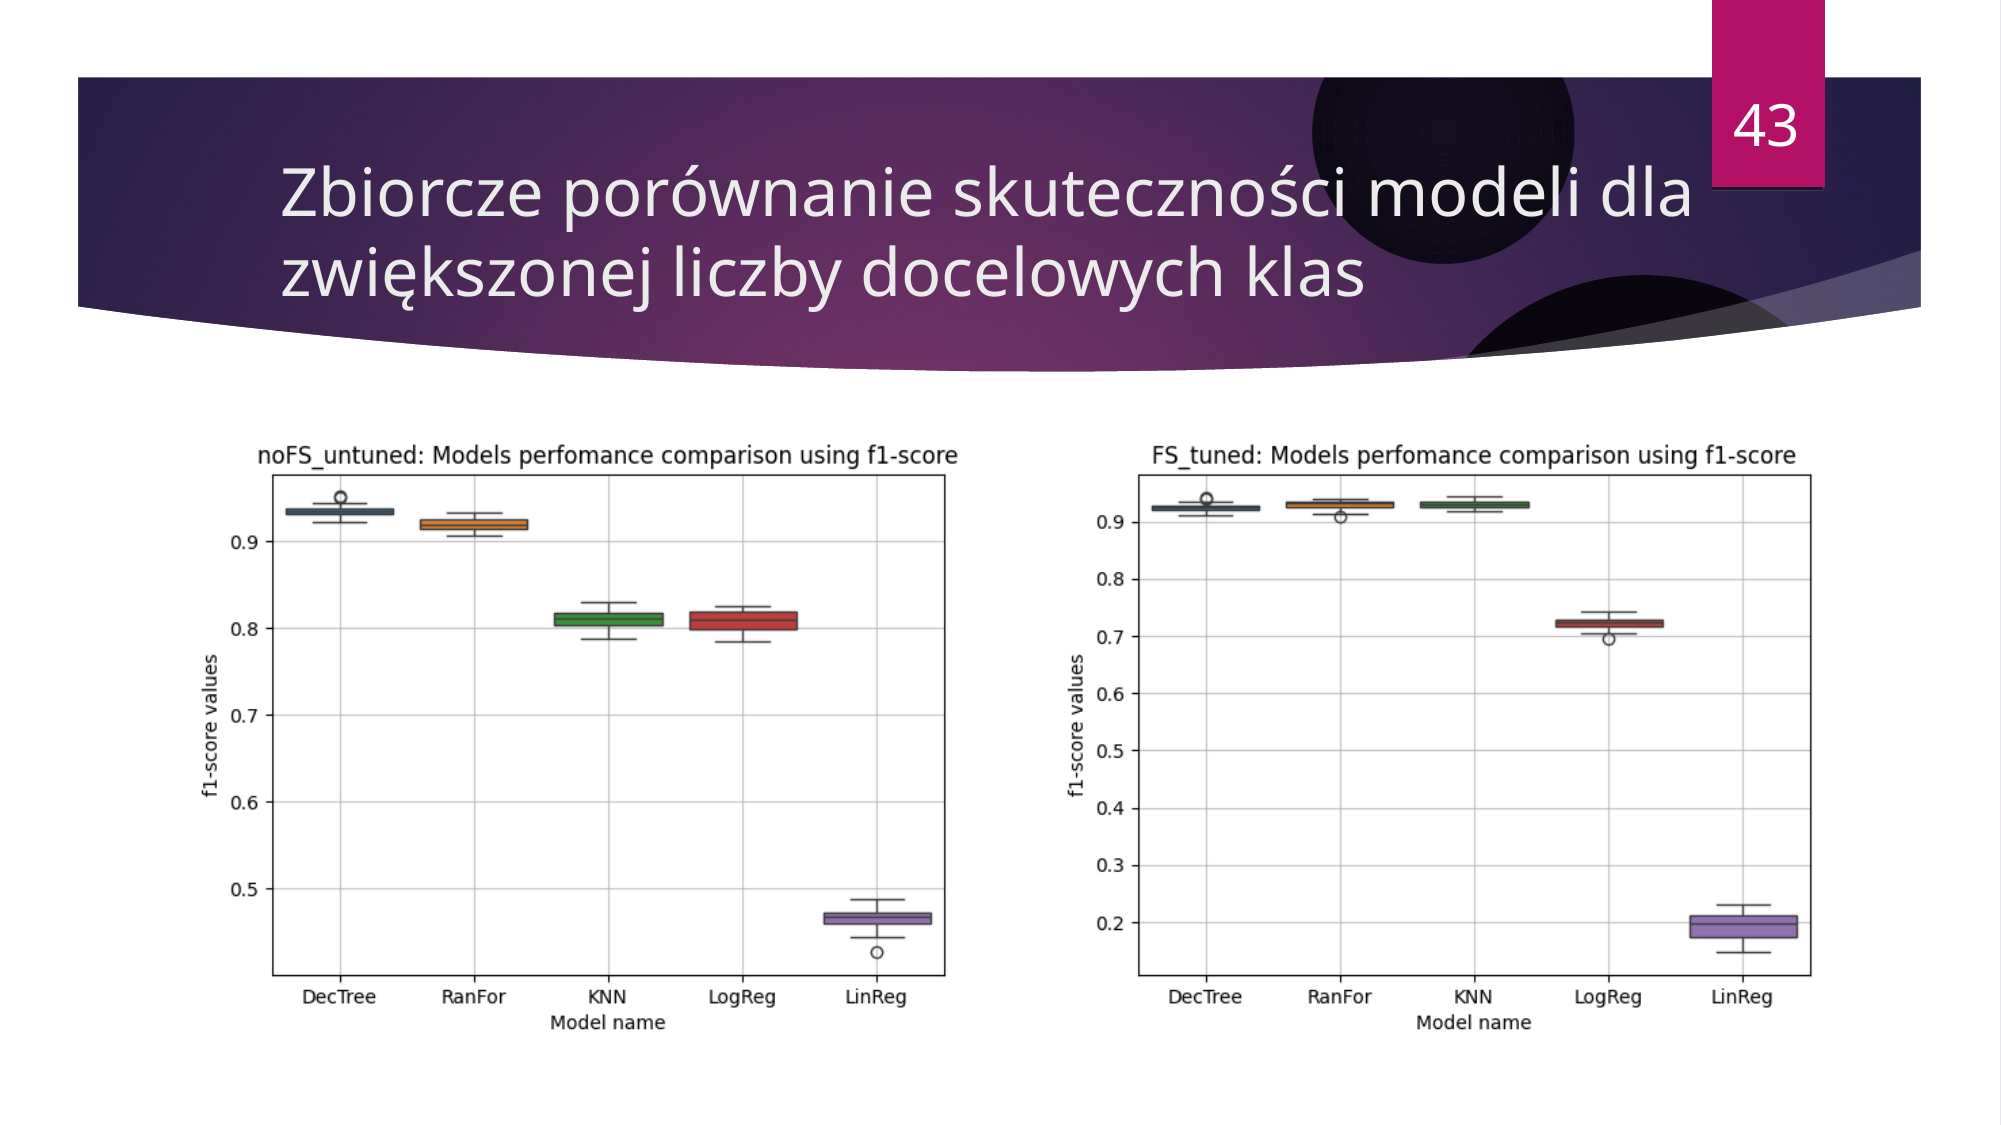

# Zbiorcze porównanie skuteczności modeli dla zwiększonej liczby docelowych klas